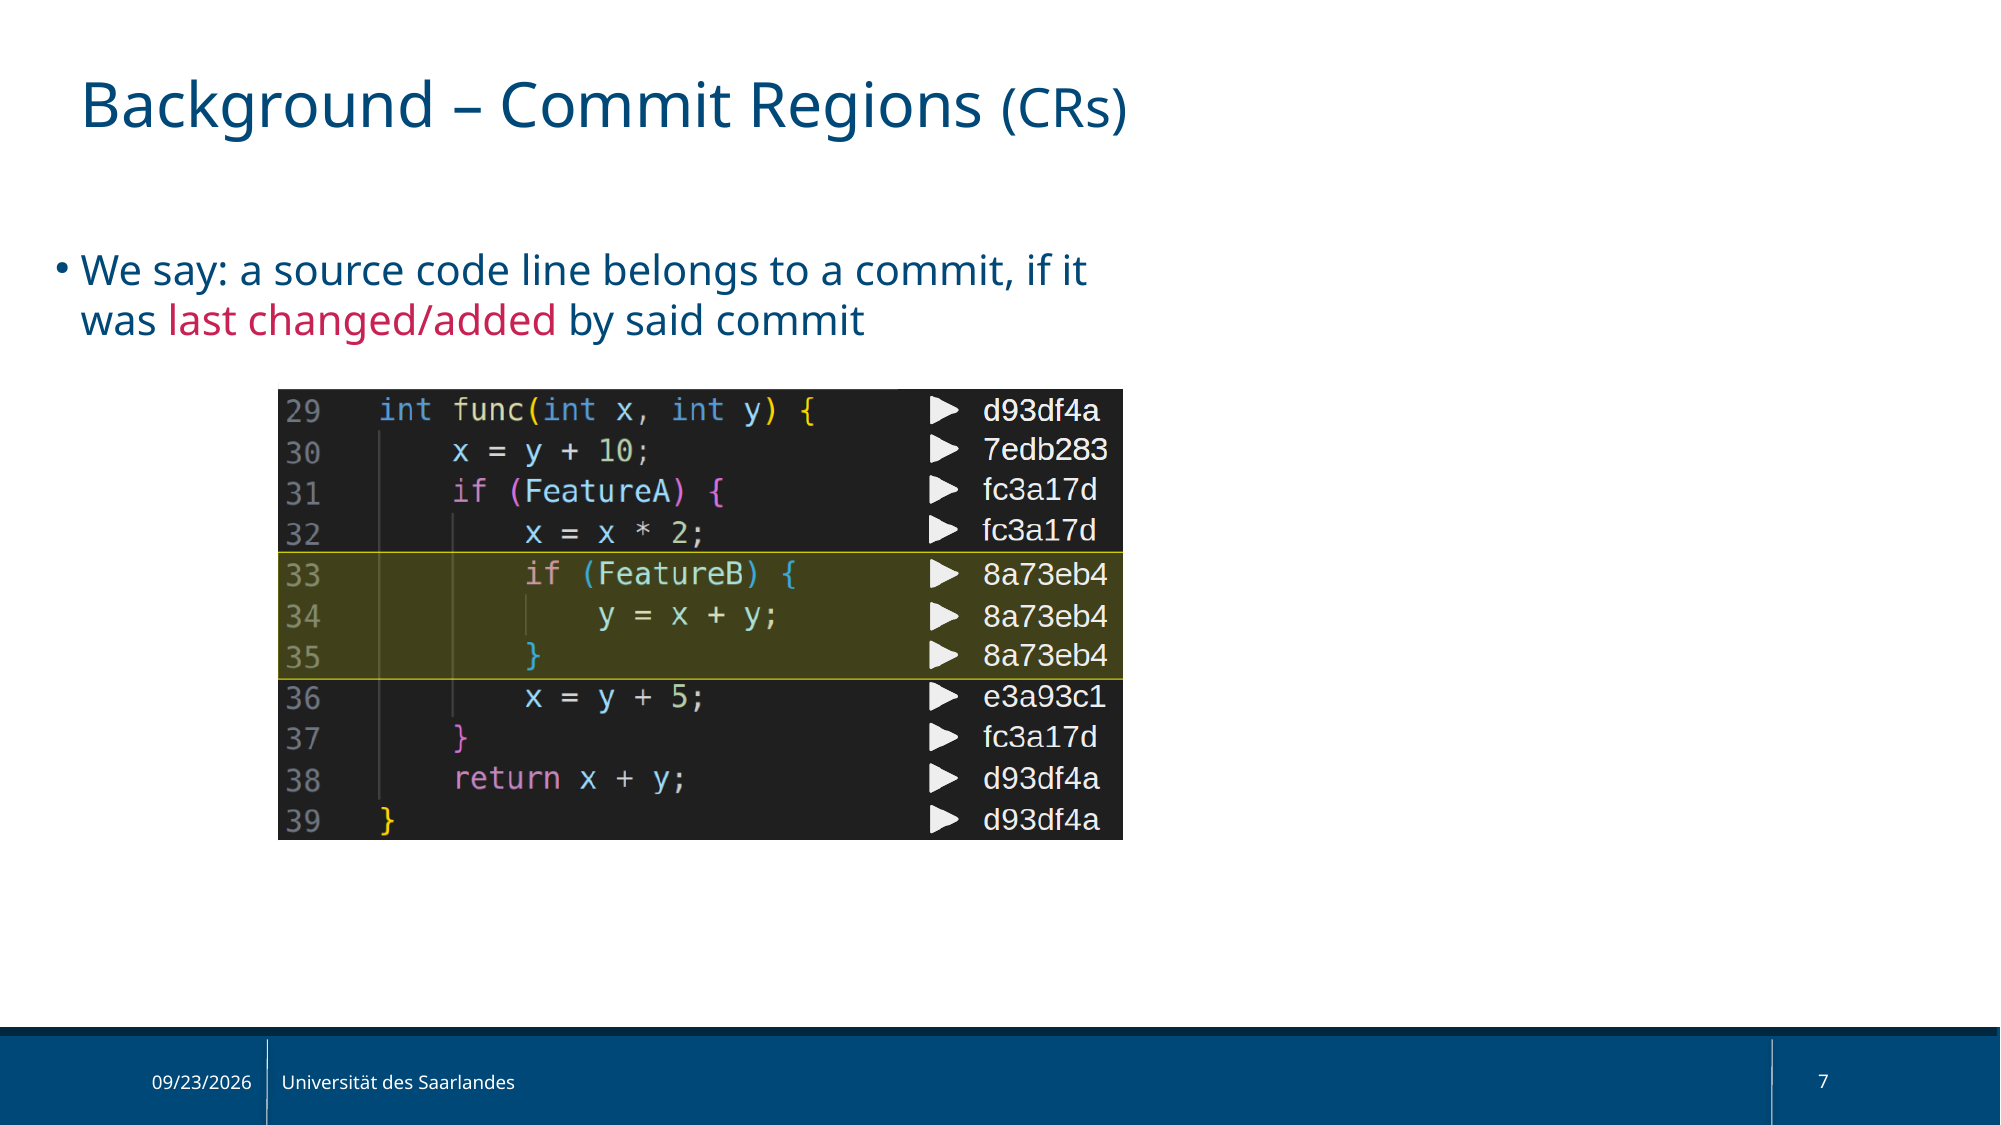

Background – Commit Regions (CRs)
# We say: a source code line belongs to a commit, if it
 was last changed/added by said commit
Universität des Saarlandes